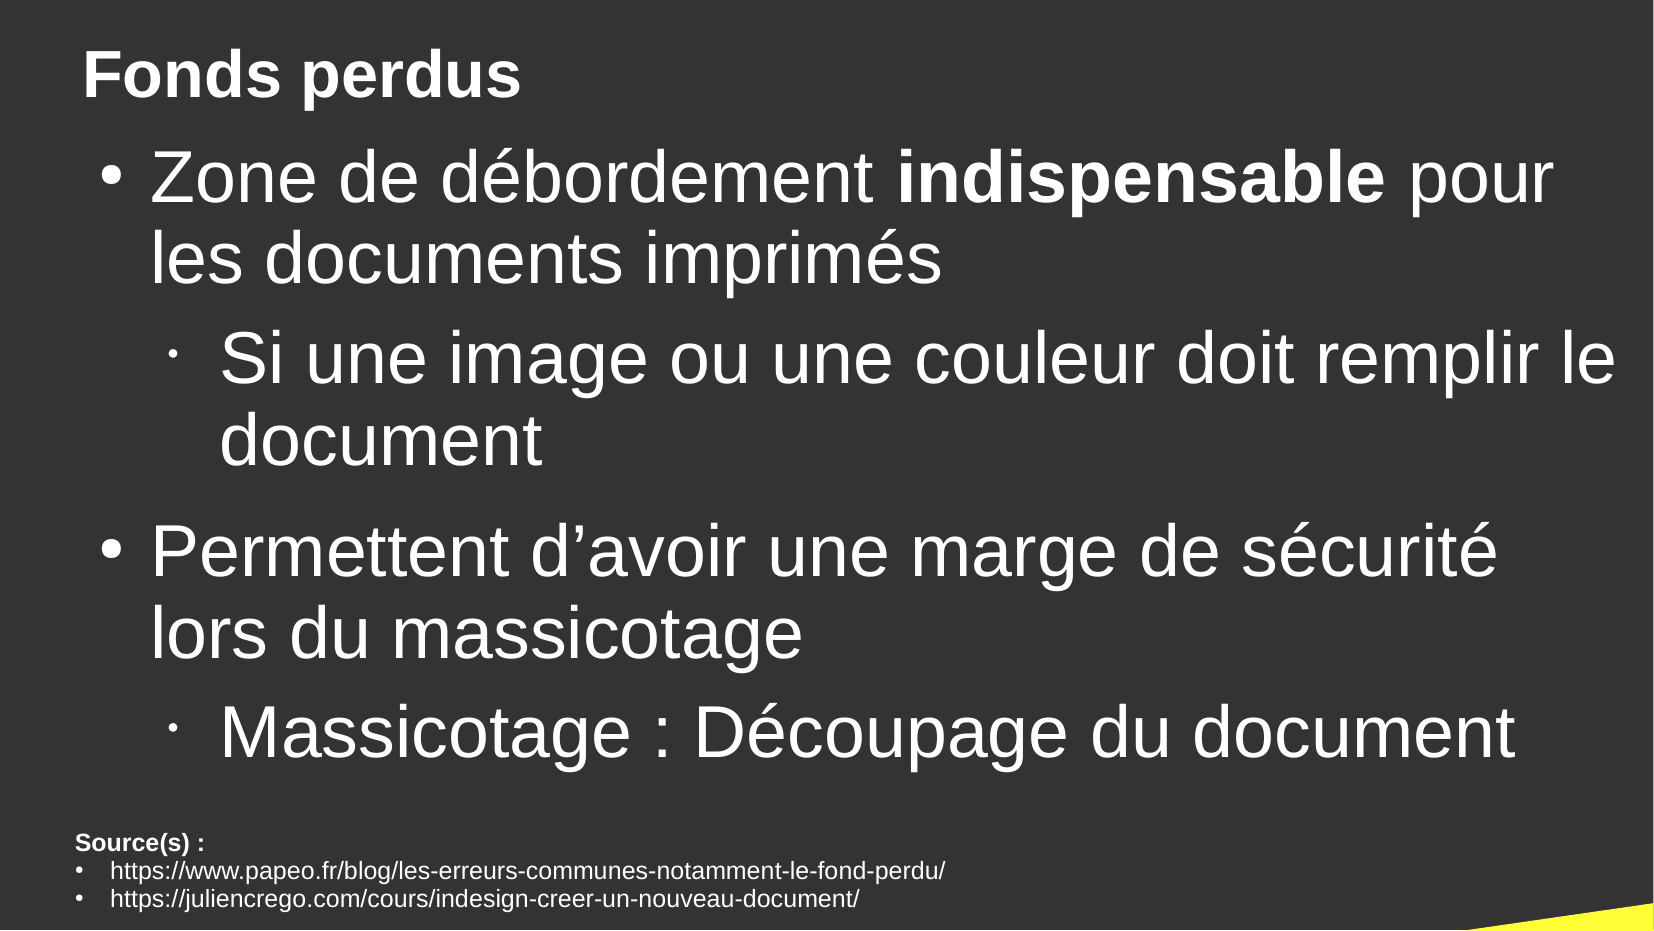

# Fonds perdus
Zone de débordement indispensable pour les documents imprimés
Si une image ou une couleur doit remplir le document
Permettent d’avoir une marge de sécurité lors du massicotage
Massicotage : Découpage du document
Source(s) :
https://www.papeo.fr/blog/les-erreurs-communes-notamment-le-fond-perdu/
https://juliencrego.com/cours/indesign-creer-un-nouveau-document/